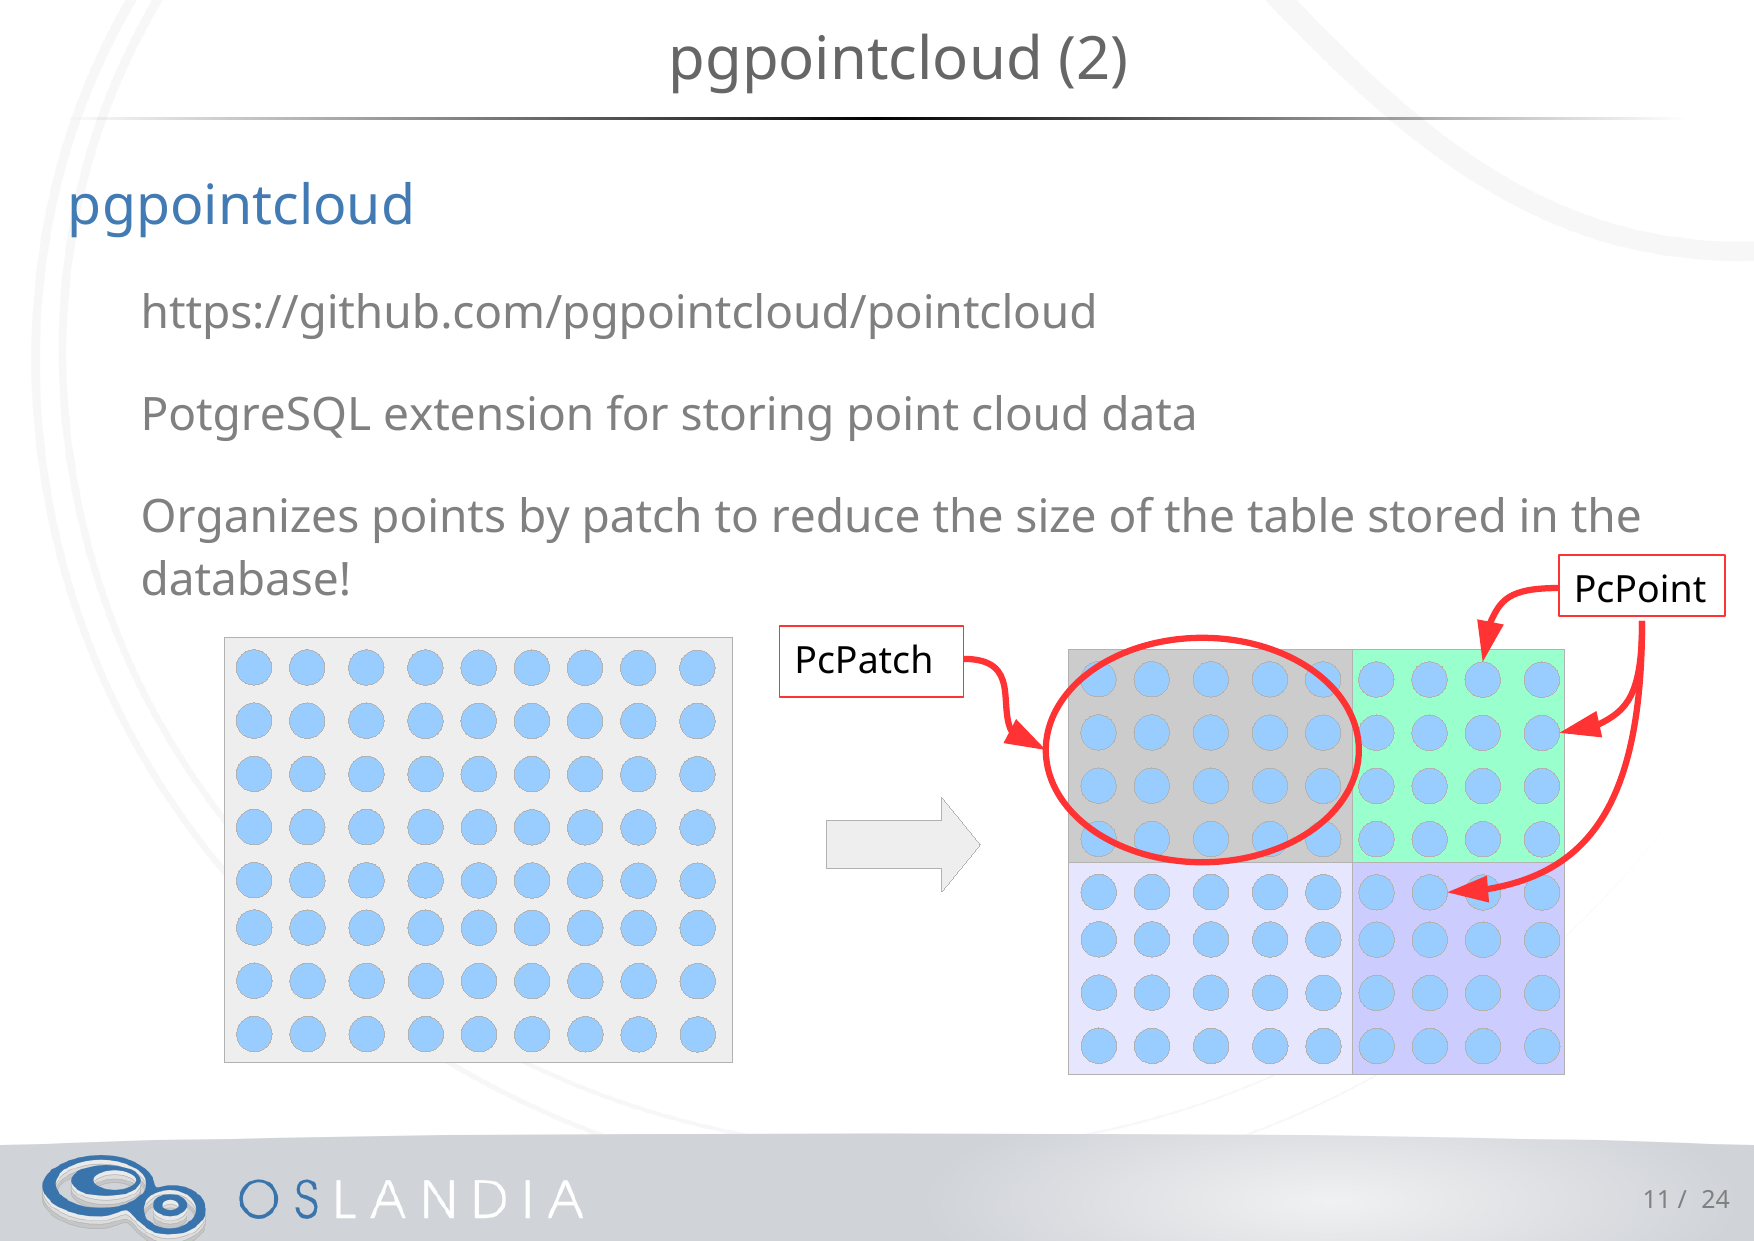

# pgpointcloud (2)
pgpointcloud
https://github.com/pgpointcloud/pointcloud
PotgreSQL extension for storing point cloud data
Organizes points by patch to reduce the size of the table stored in the database!
PcPoint
PcPatch